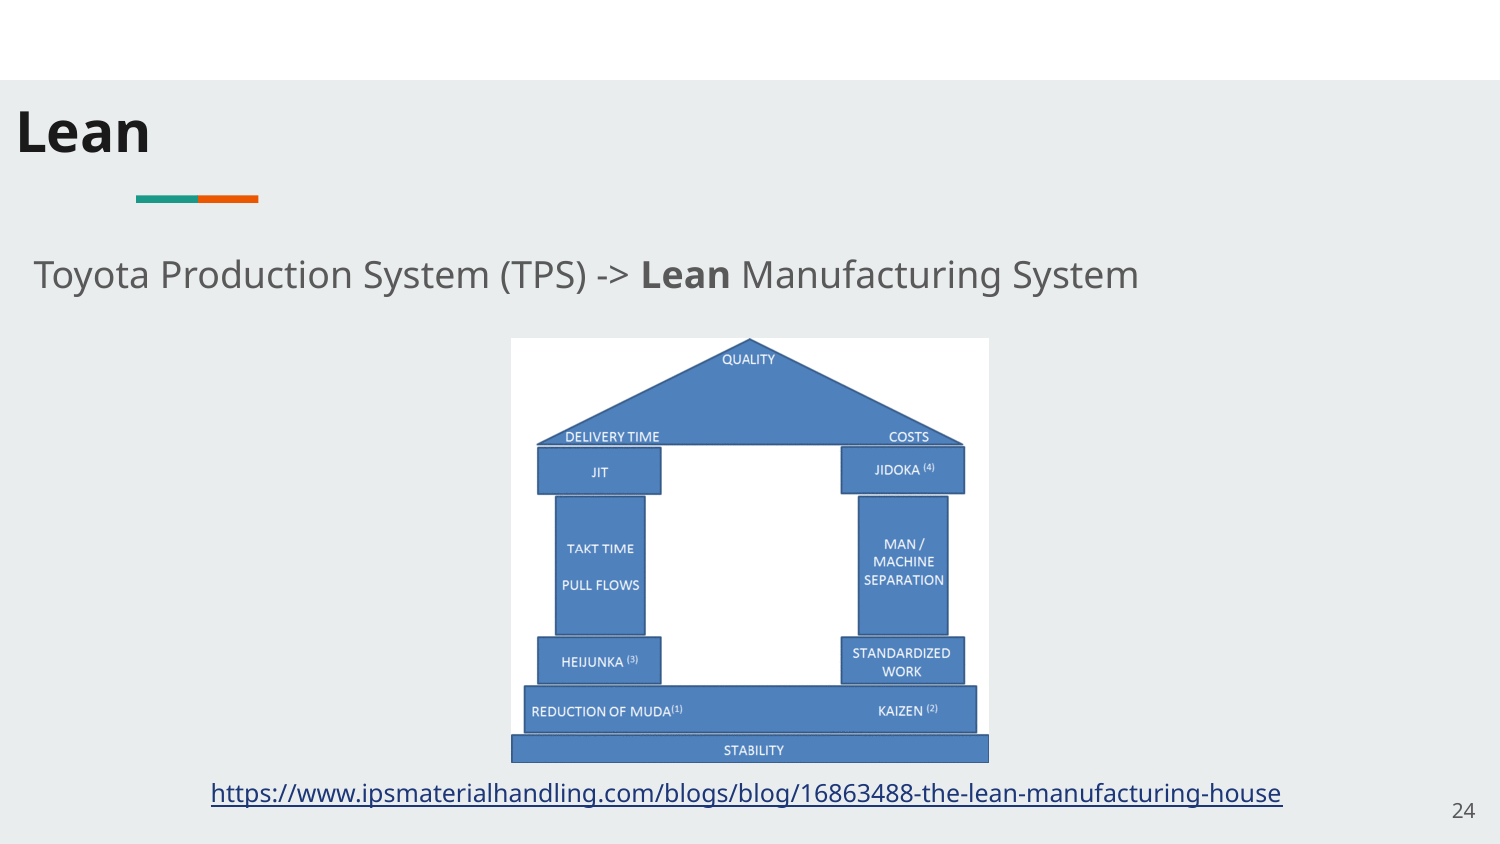

# Lean
Toyota Production System (TPS) -> Lean Manufacturing System
https://www.ipsmaterialhandling.com/blogs/blog/16863488-the-lean-manufacturing-house